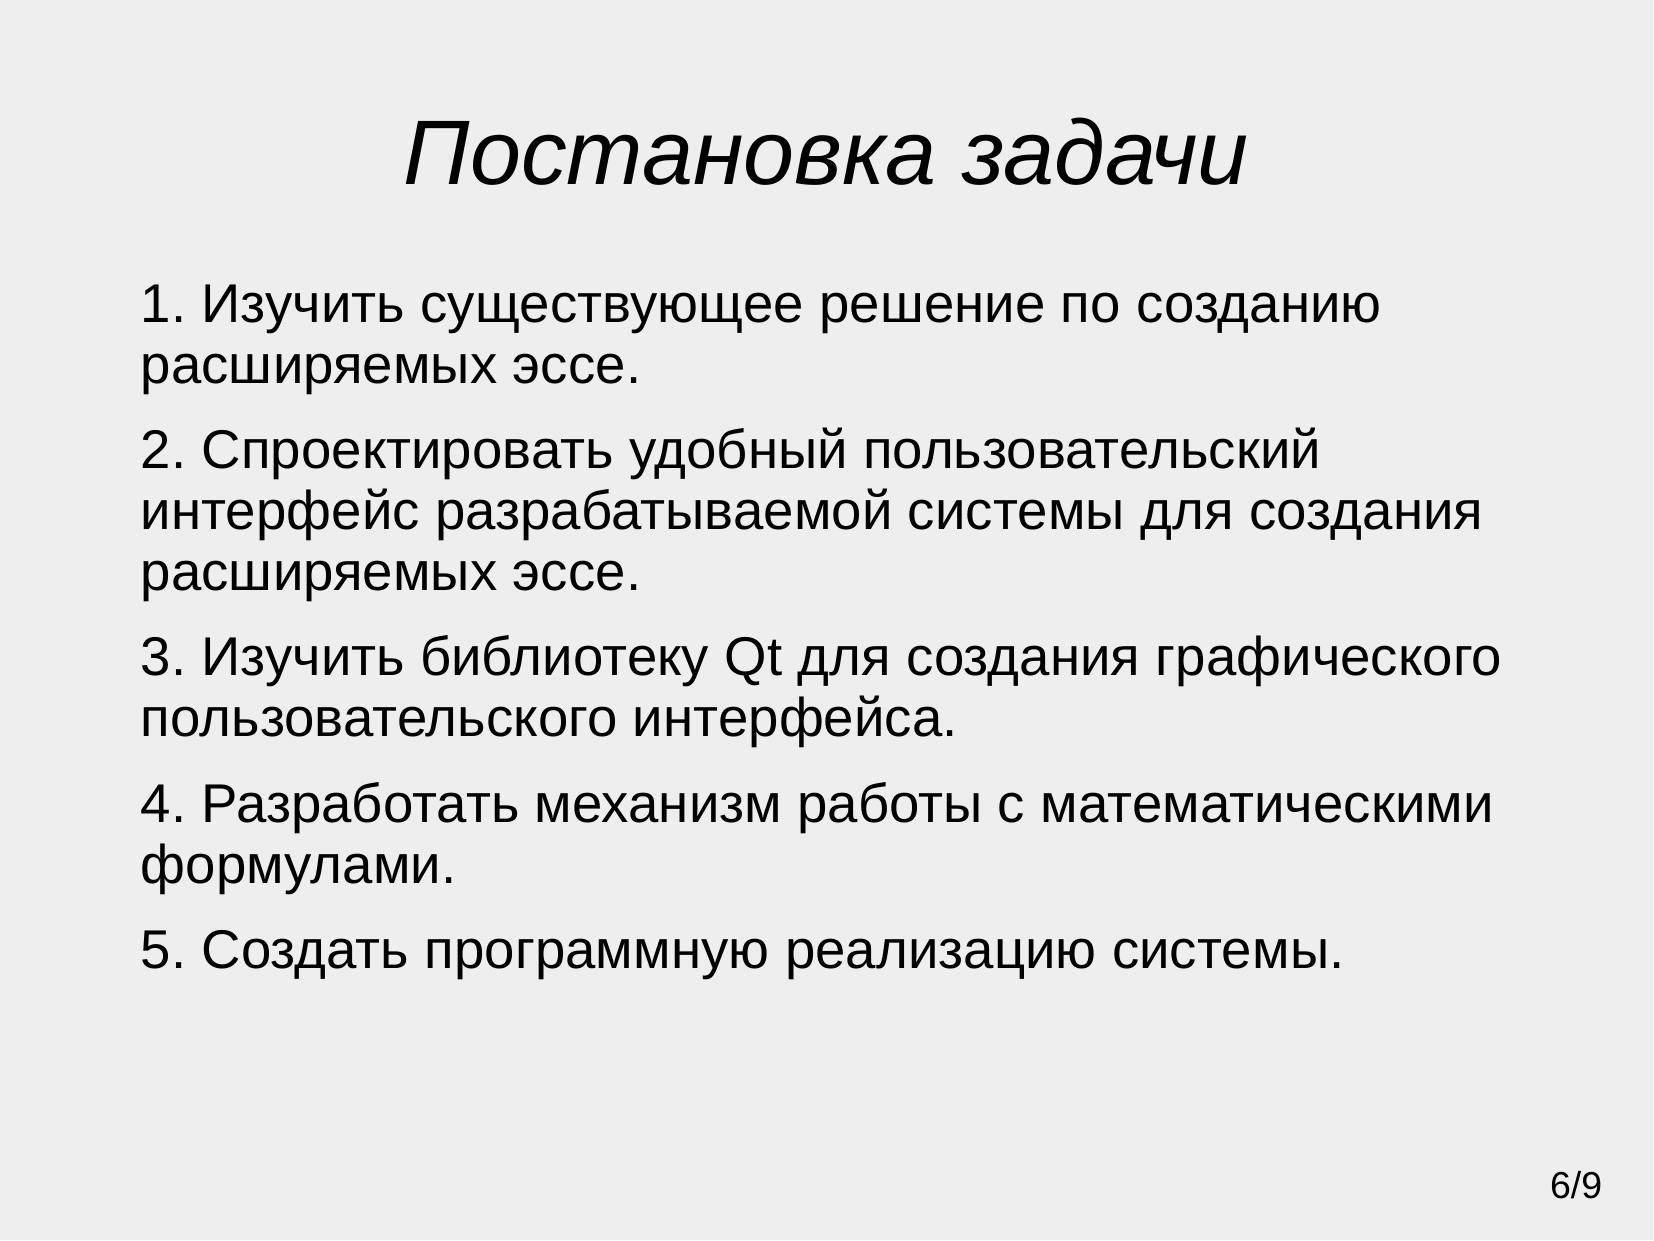

# Постановка задачи
1. Изучить существующее решение по созданию расширяемых эссе.
2. Спроектировать удобный пользовательский интерфейс разрабатываемой системы для создания расширяемых эссе.
3. Изучить библиотеку Qt для создания графического пользовательского интерфейса.
4. Разработать механизм работы с математическими формулами.
5. Создать программную реализацию системы.
6/9